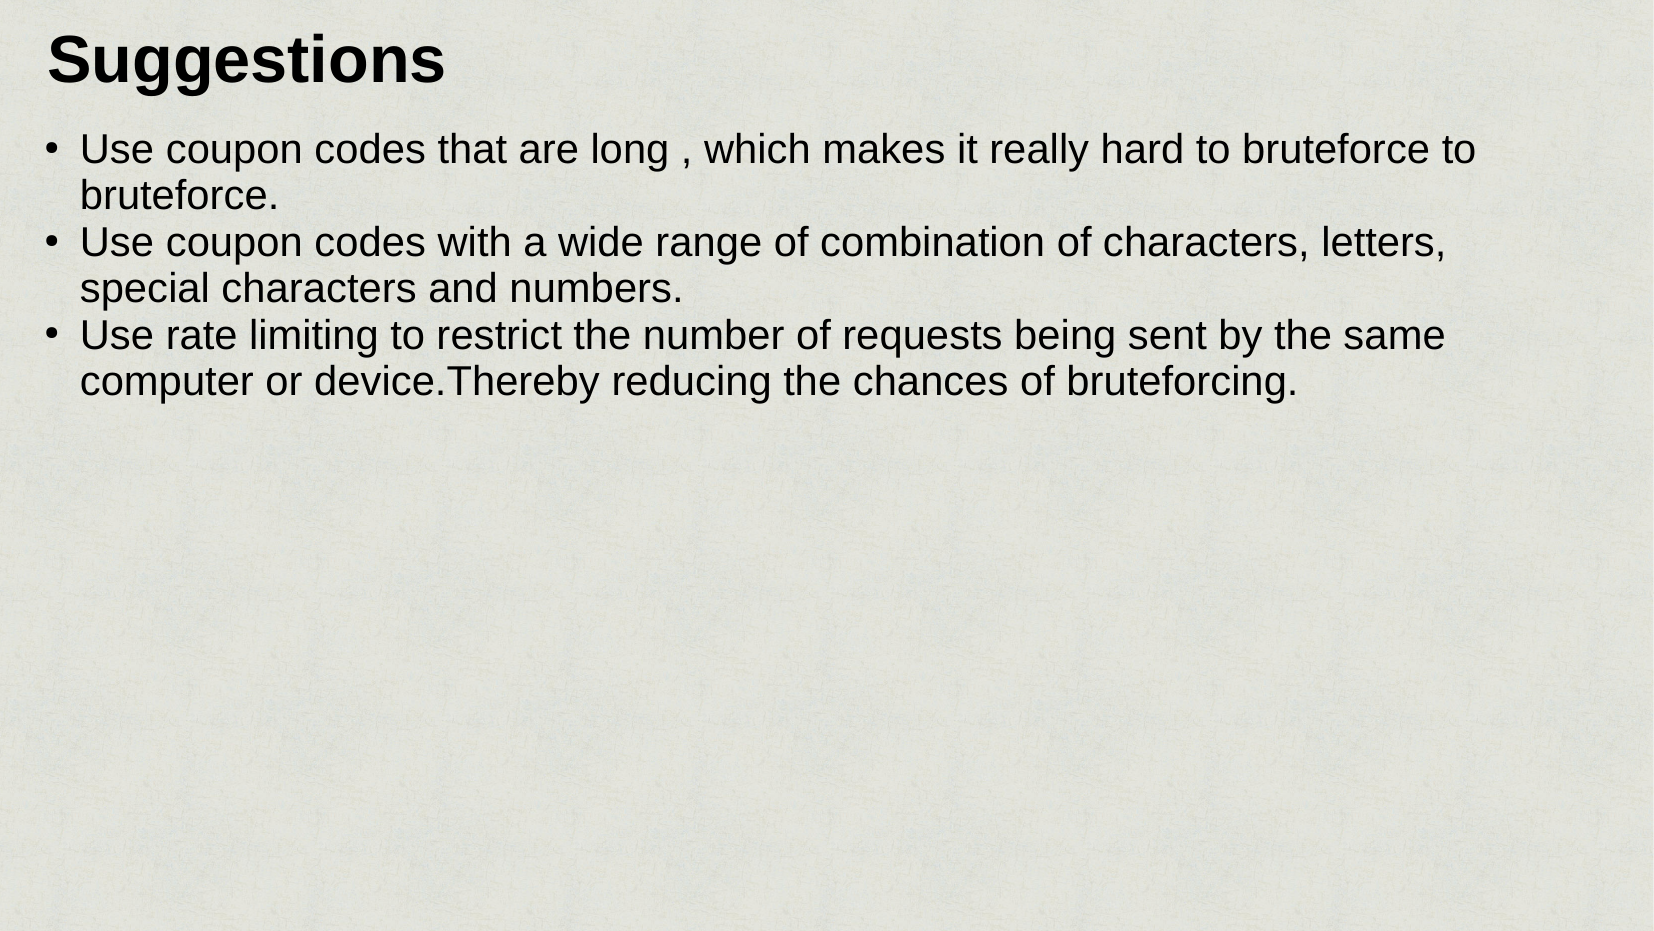

# Suggestions
Use coupon codes that are long , which makes it really hard to bruteforce to bruteforce.
Use coupon codes with a wide range of combination of characters, letters, special characters and numbers.
Use rate limiting to restrict the number of requests being sent by the same computer or device.Thereby reducing the chances of bruteforcing.